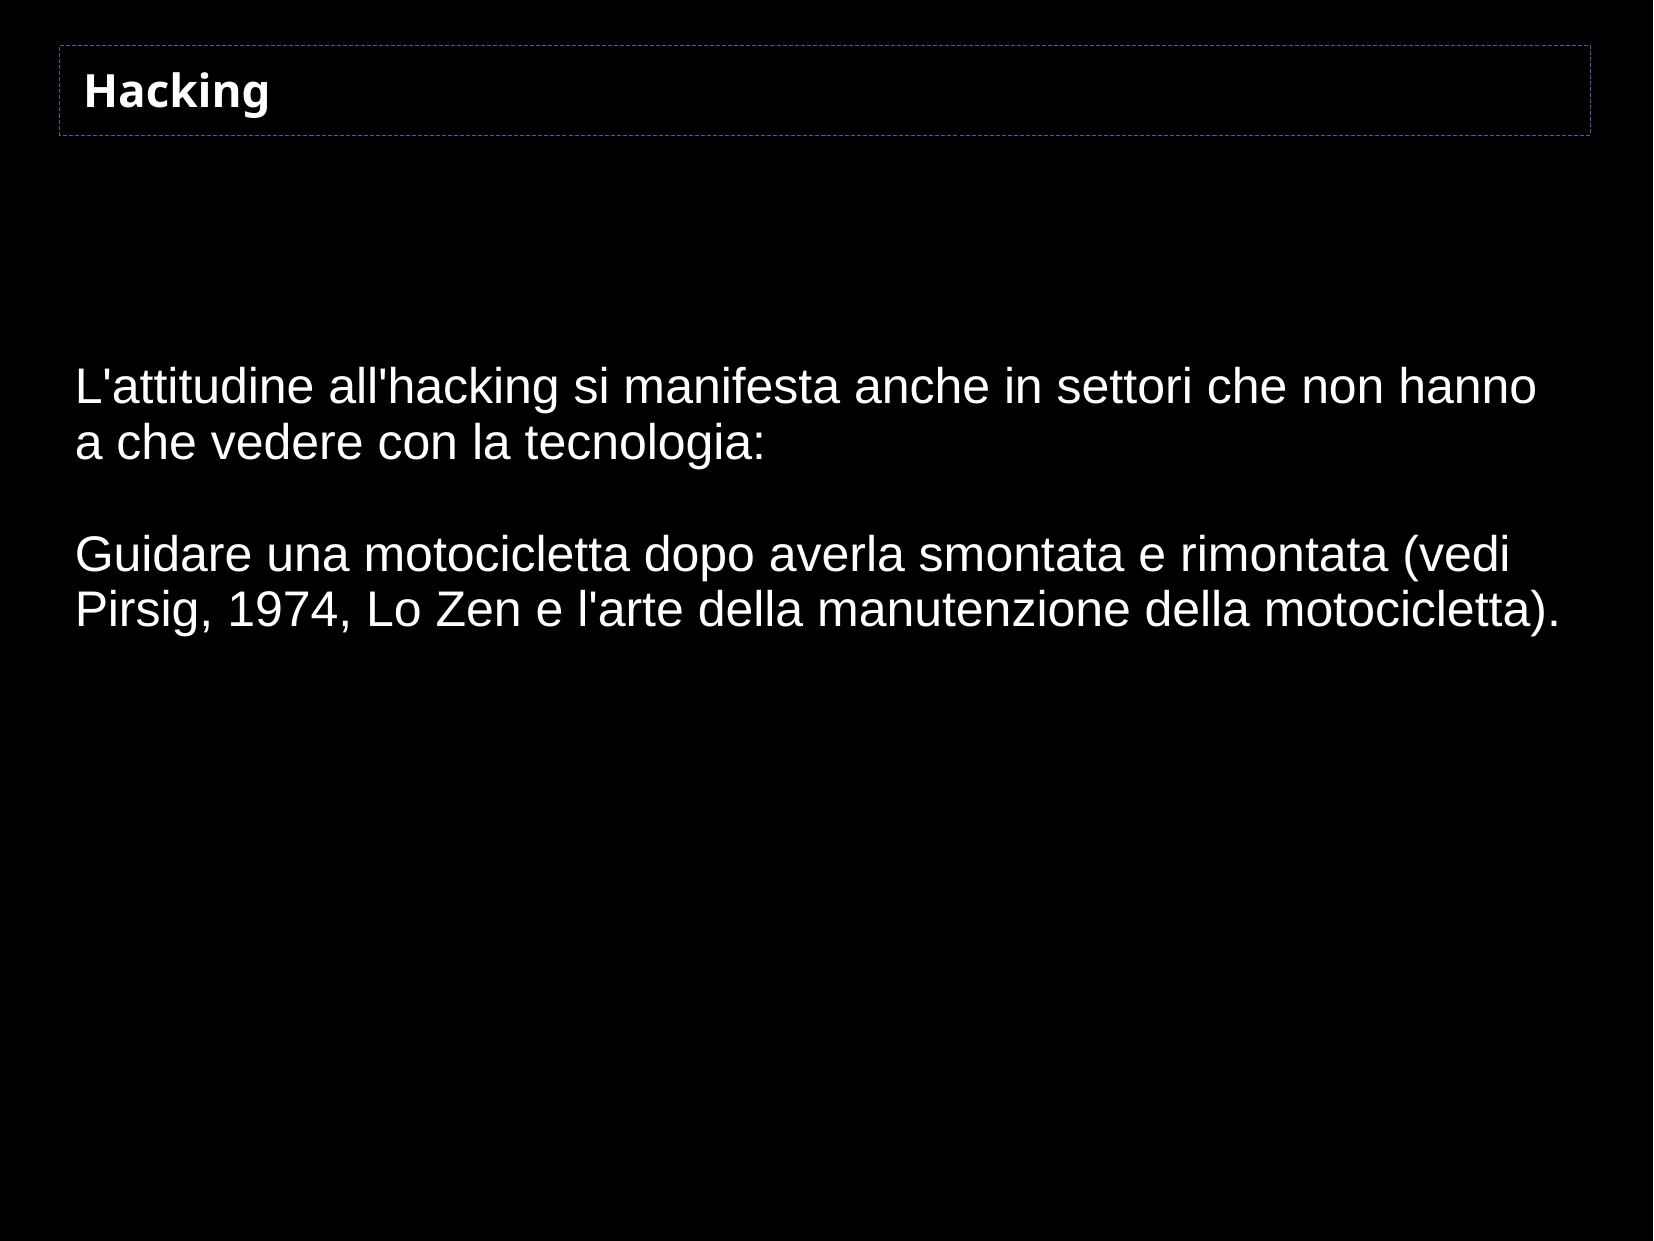

# Hacking
L'attitudine all'hacking si manifesta anche in settori che non hanno a che vedere con la tecnologia:
Guidare una motocicletta dopo averla smontata e rimontata (vedi Pirsig, 1974, Lo Zen e l'arte della manutenzione della motocicletta).